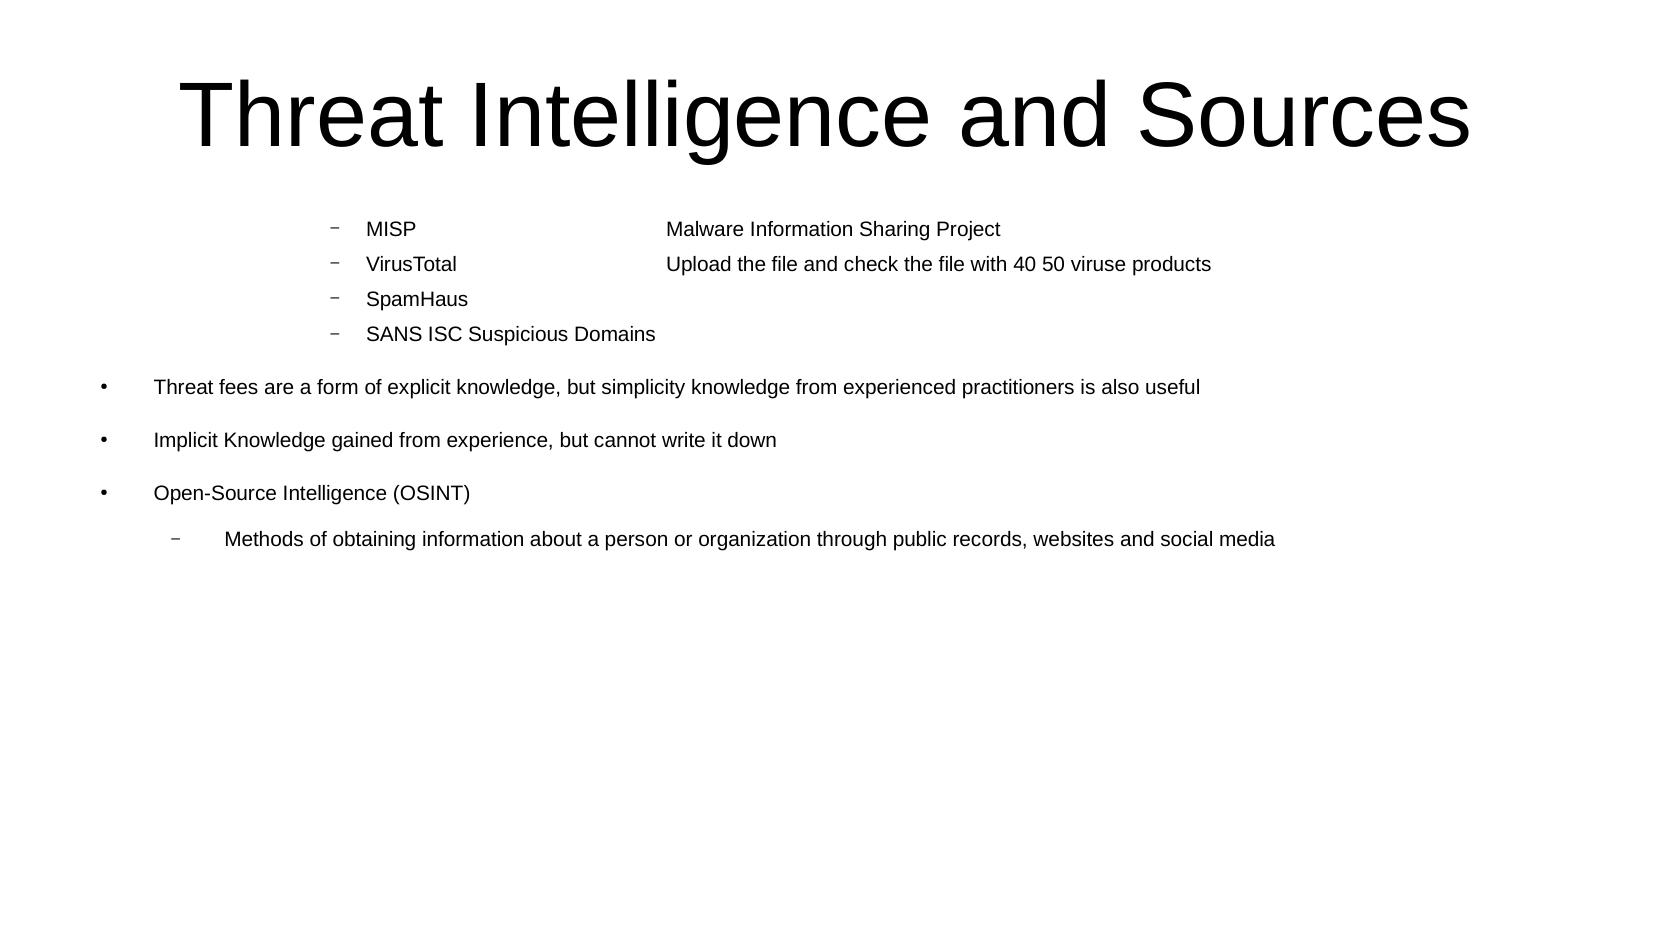

# Threat Intelligence and Sources
MISP				Malware Information Sharing Project
VirusTotal			Upload the file and check the file with 40 50 viruse products
SpamHaus
SANS ISC Suspicious Domains
Threat fees are a form of explicit knowledge, but simplicity knowledge from experienced practitioners is also useful
Implicit Knowledge gained from experience, but cannot write it down
Open-Source Intelligence (OSINT)
Methods of obtaining information about a person or organization through public records, websites and social media